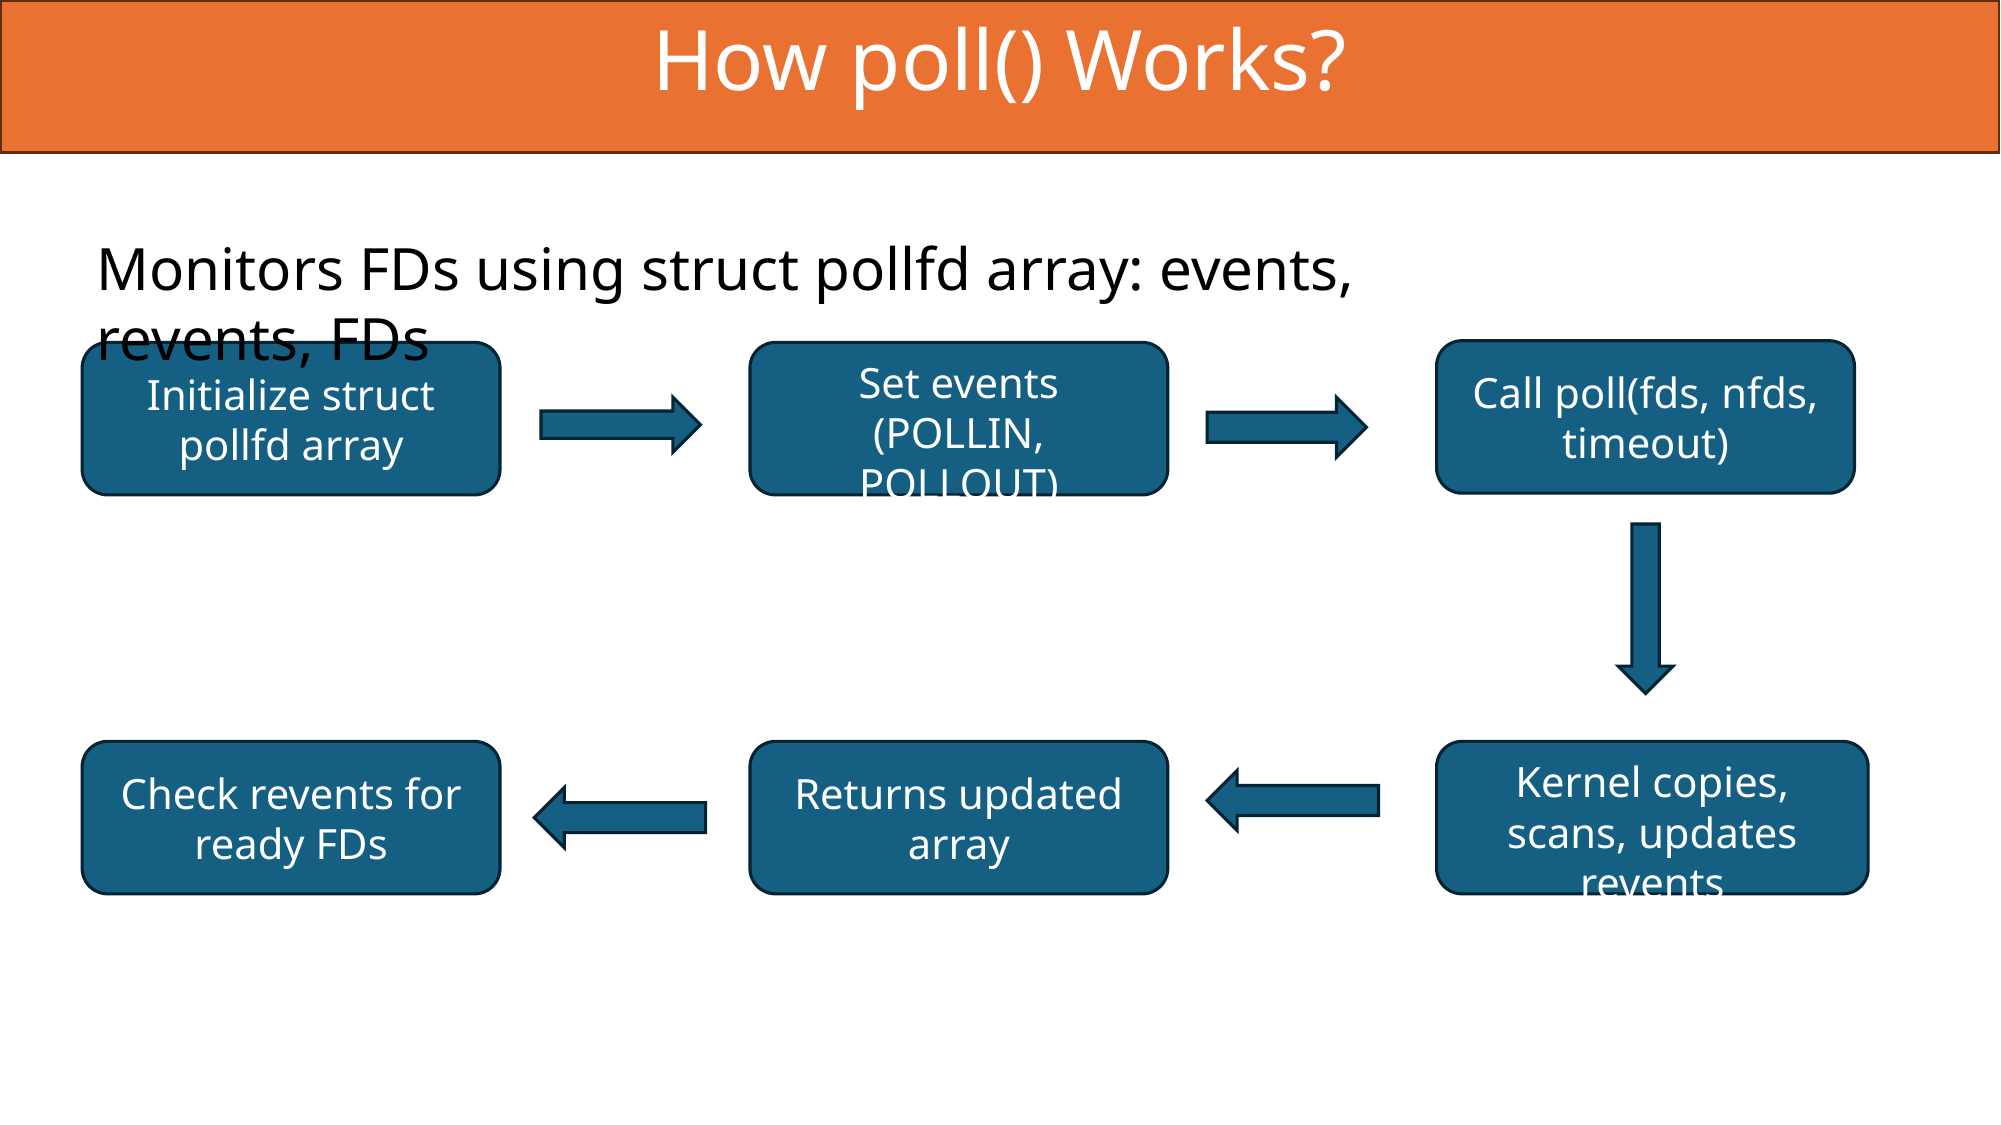

How poll() Works?
Monitors FDs using struct pollfd array: events, revents, FDs
Call poll(fds, nfds, timeout)
Initialize struct pollfd array
Set events (POLLIN, POLLOUT)
Check revents for ready FDs
Returns updated array
Kernel copies, scans, updates revents